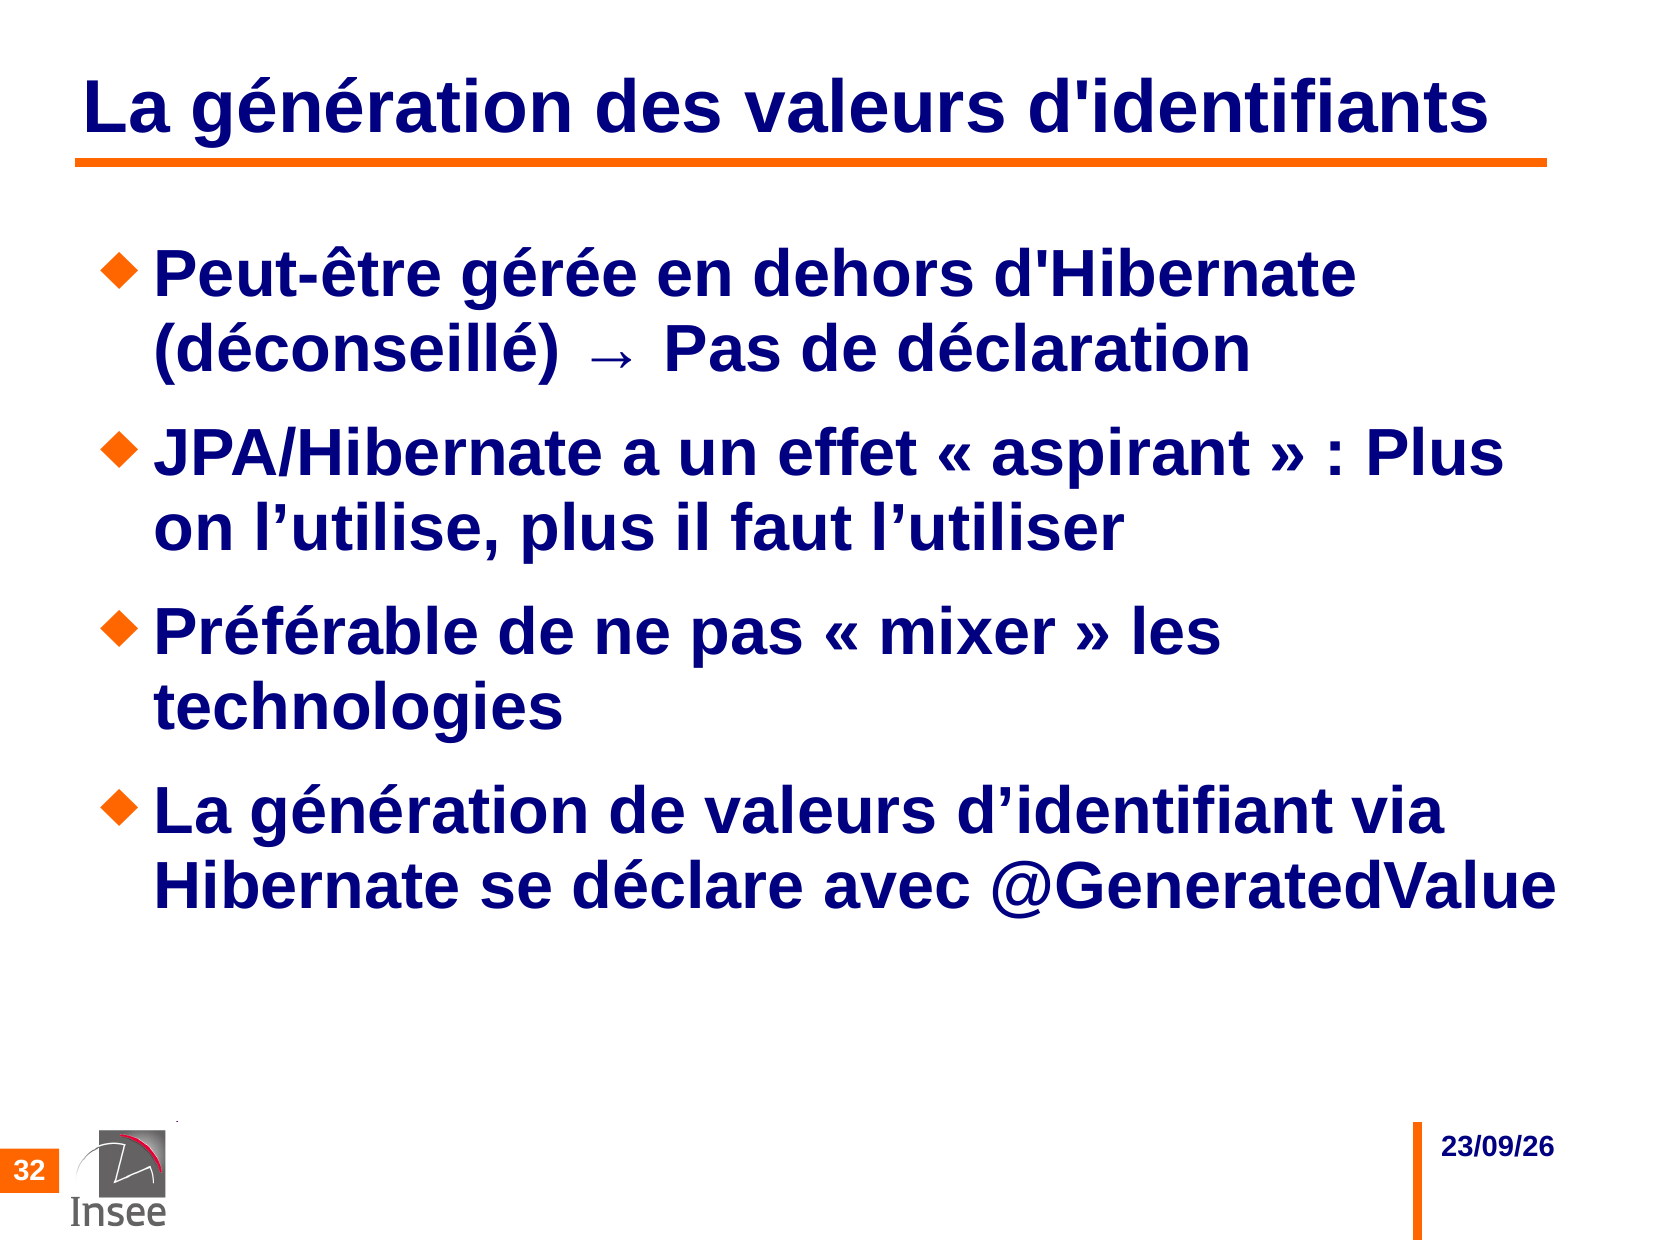

# La génération des valeurs d'identifiants
Peut-être gérée en dehors d'Hibernate (déconseillé) → Pas de déclaration
JPA/Hibernate a un effet « aspirant » : Plus on l’utilise, plus il faut l’utiliser
Préférable de ne pas « mixer » les technologies
La génération de valeurs d’identifiant via Hibernate se déclare avec @GeneratedValue
32